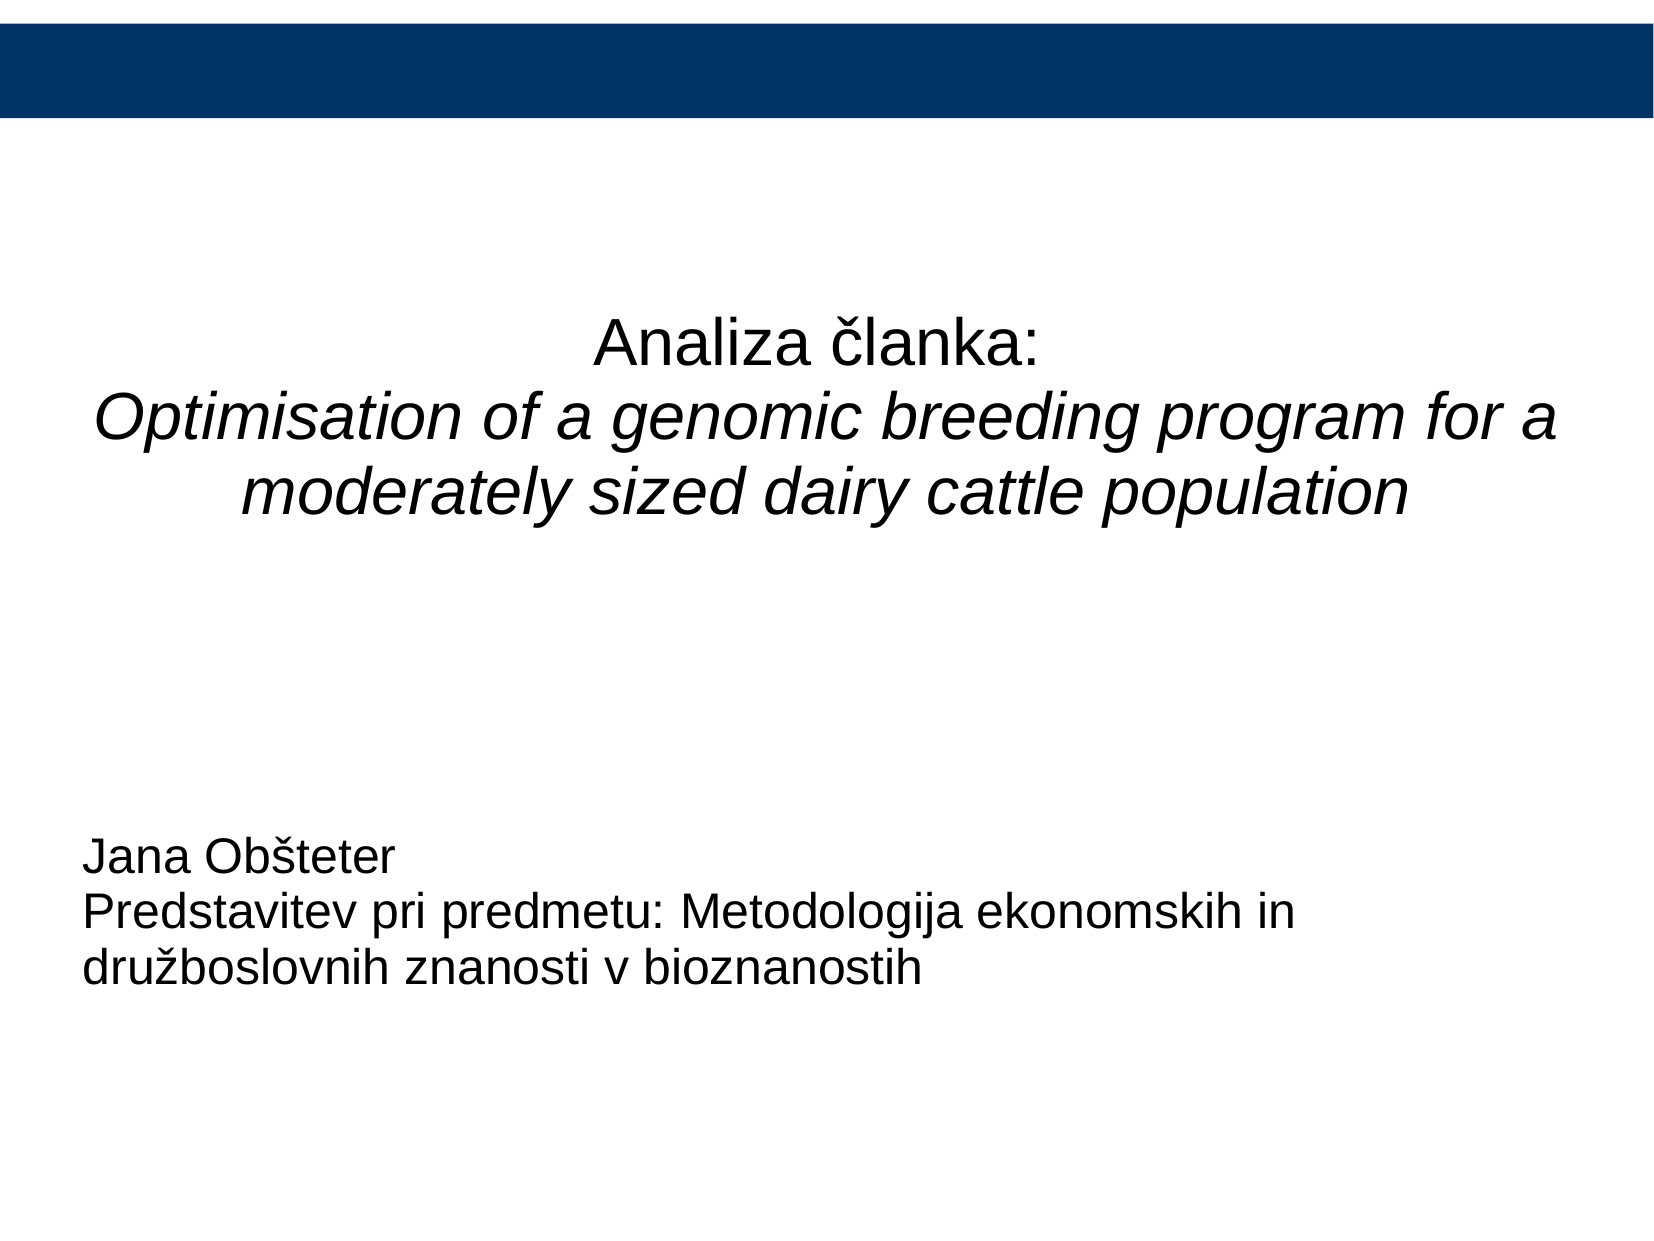

# Analiza članka:
Optimisation of a genomic breeding program for a moderately sized dairy cattle population
Jana Obšteter
Predstavitev pri predmetu: Metodologija ekonomskih in družboslovnih znanosti v bioznanostih